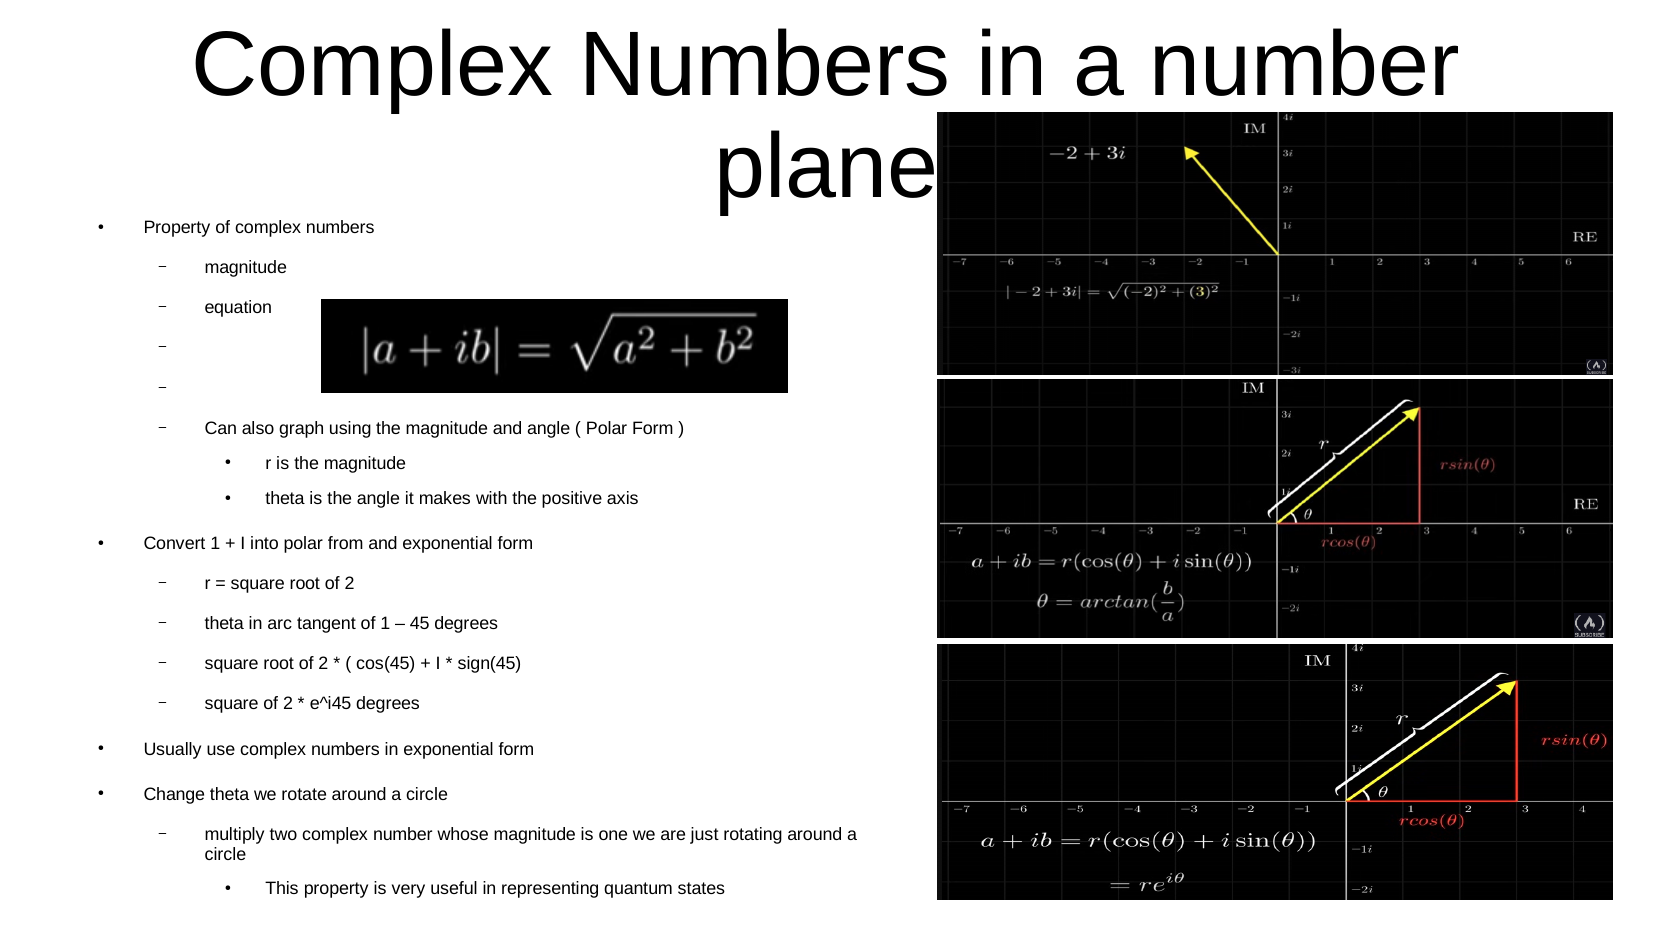

# Complex Numbers in a number plane
Property of complex numbers
magnitude
equation
Can also graph using the magnitude and angle ( Polar Form )
r is the magnitude
theta is the angle it makes with the positive axis
Convert 1 + I into polar from and exponential form
r = square root of 2
theta in arc tangent of 1 – 45 degrees
square root of 2 * ( cos(45) + I * sign(45)
square of 2 * e^i45 degrees
Usually use complex numbers in exponential form
Change theta we rotate around a circle
multiply two complex number whose magnitude is one we are just rotating around a
circle
This property is very useful in representing quantum states